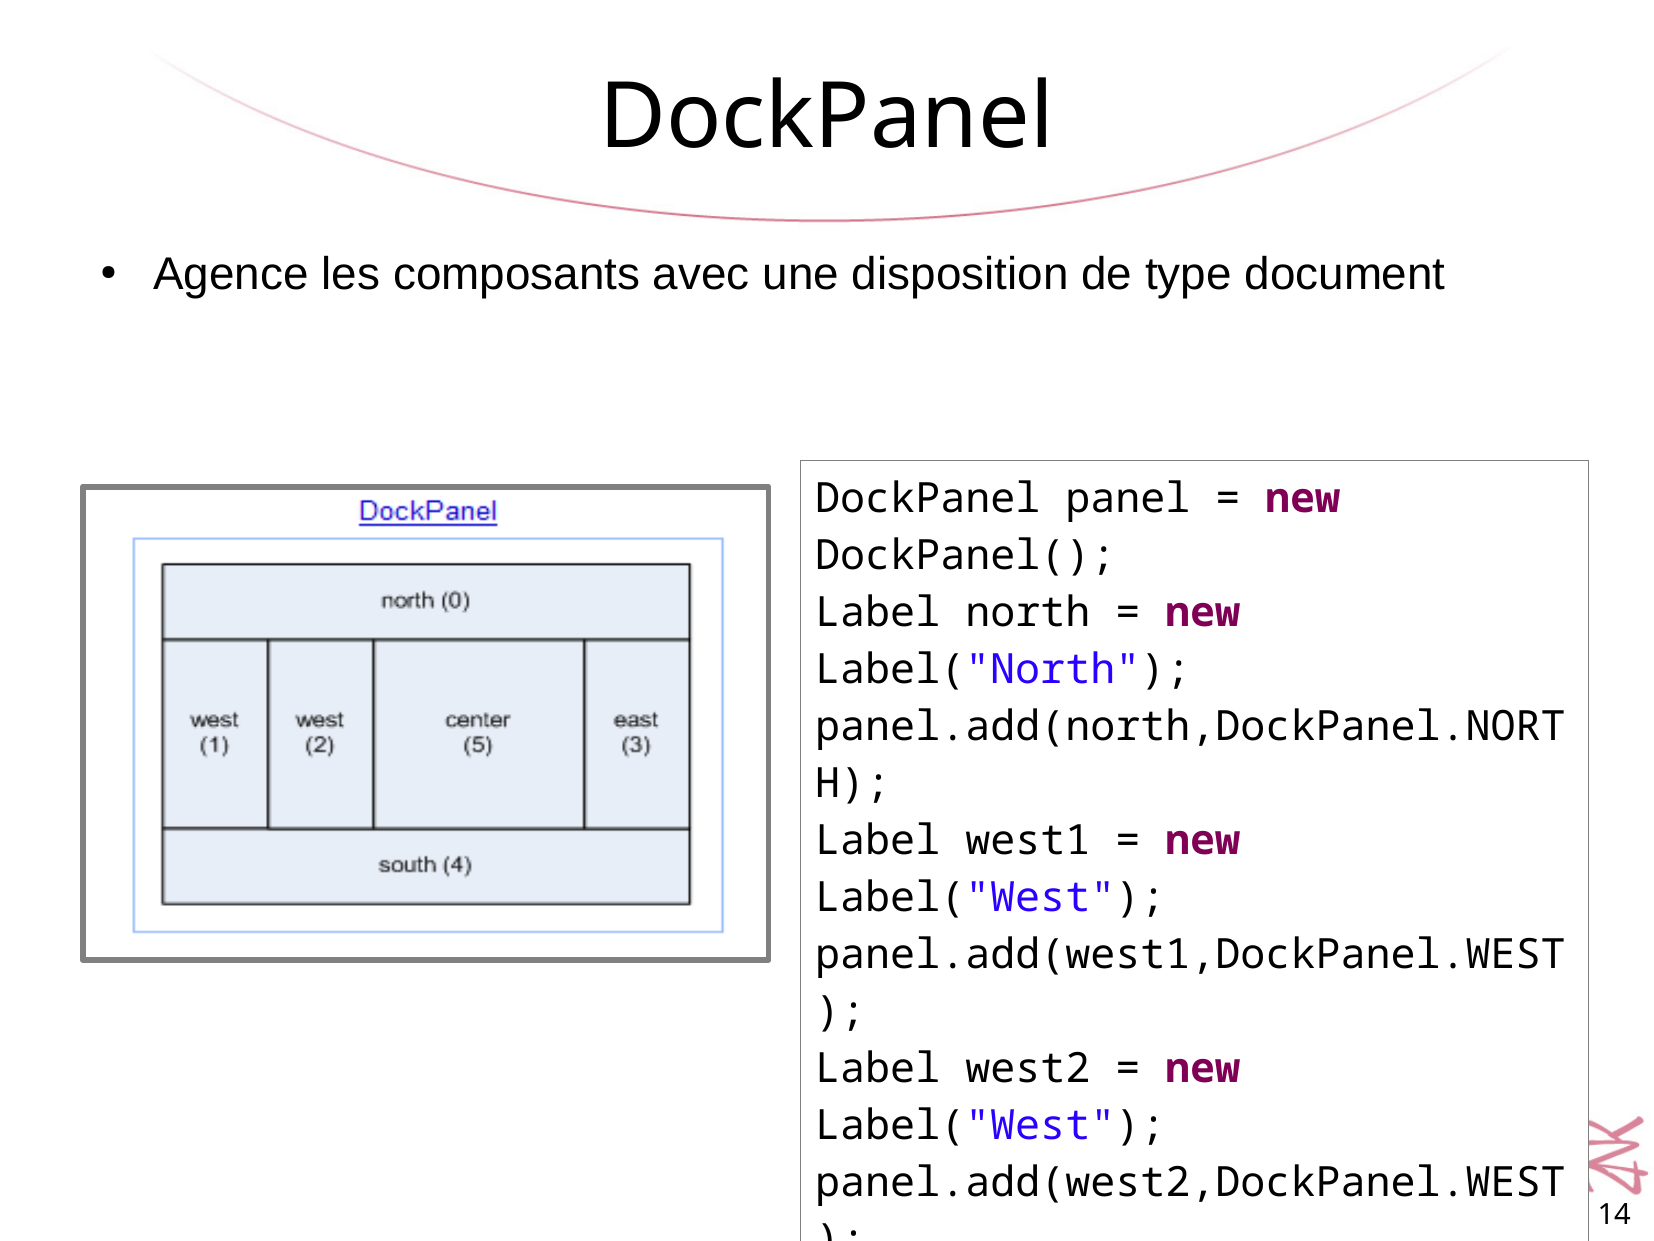

# DockPanel
Agence les composants avec une disposition de type document
DockPanel panel = new DockPanel();
Label north = new Label("North");	panel.add(north,DockPanel.NORTH);
Label west1 = new Label("West");	panel.add(west1,DockPanel.WEST);
Label west2 = new Label("West");
panel.add(west2,DockPanel.WEST);
Label south = new Label("South");
panel.add(south,DockPanel.SOUTH);
RootPanel.get("slot1").add(panel);
…
14